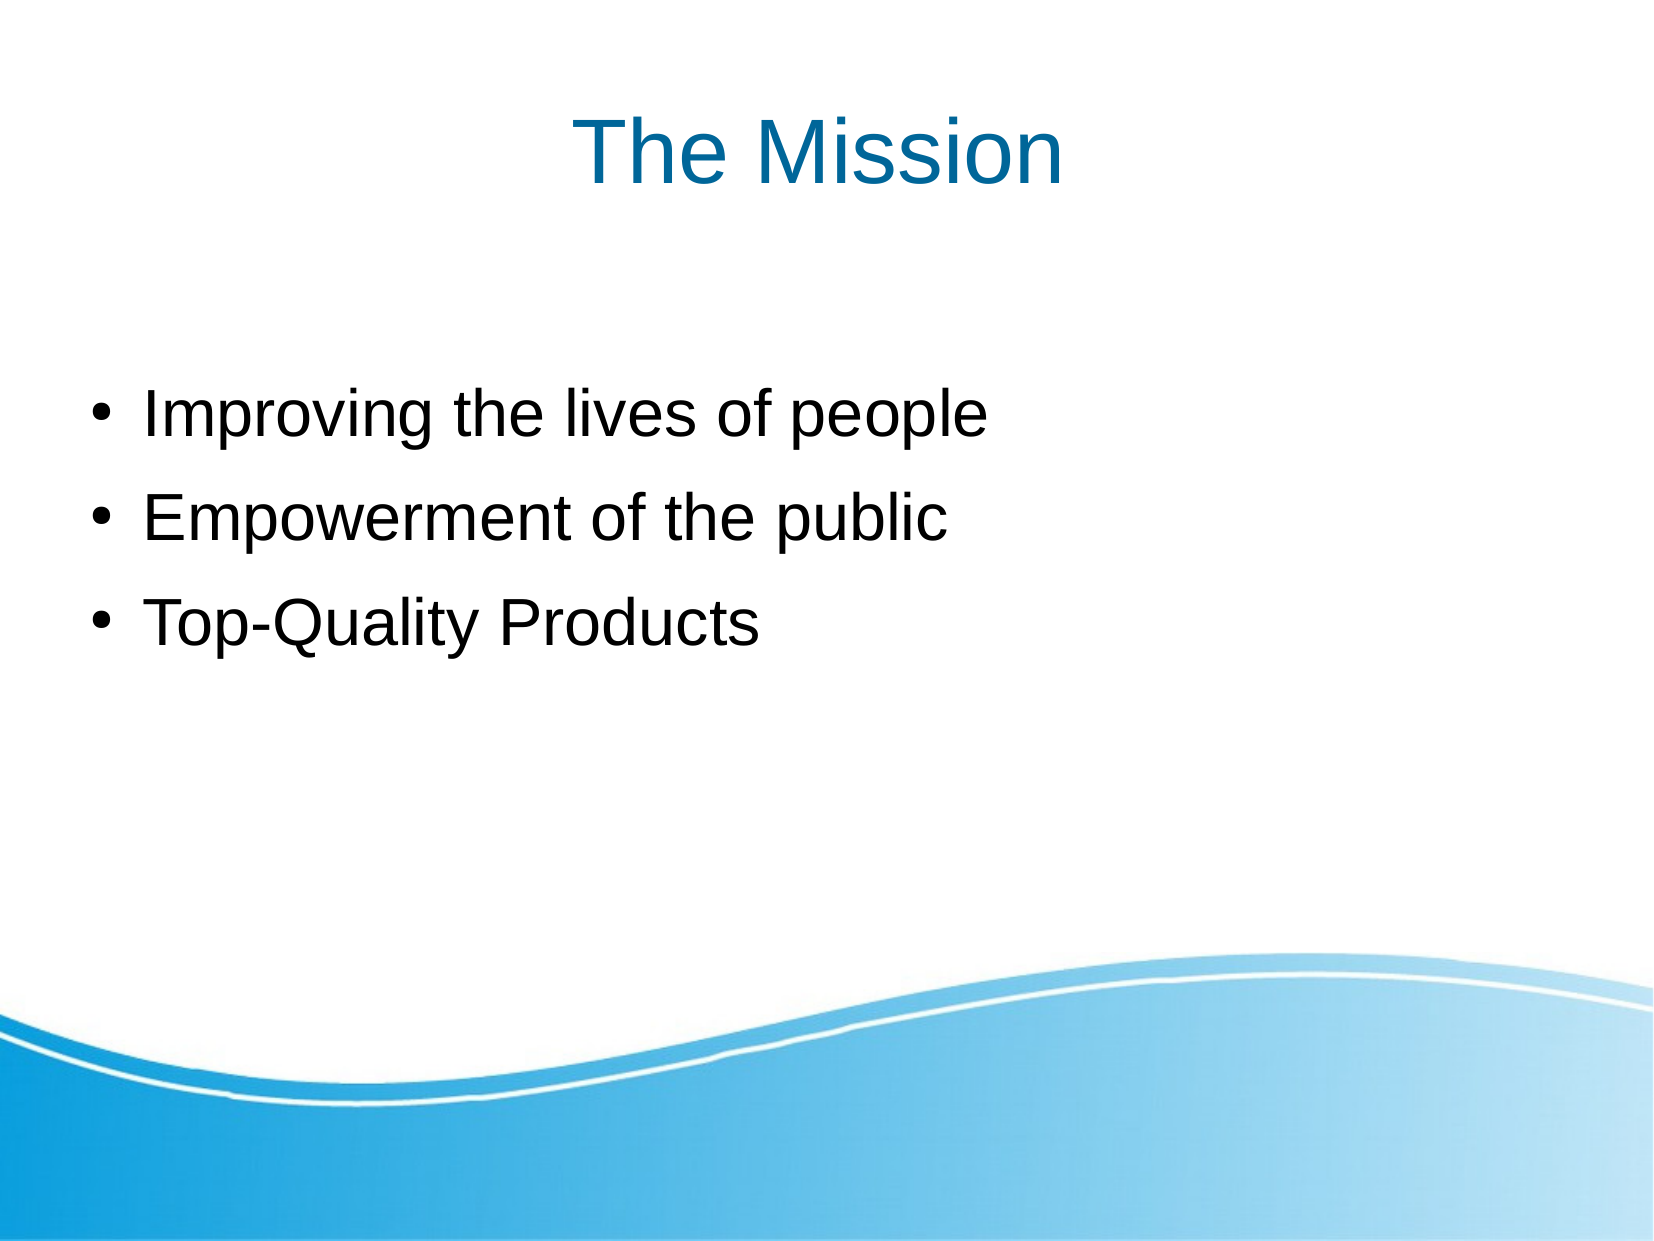

# The Mission
Improving the lives of people
Empowerment of the public
Top-Quality Products